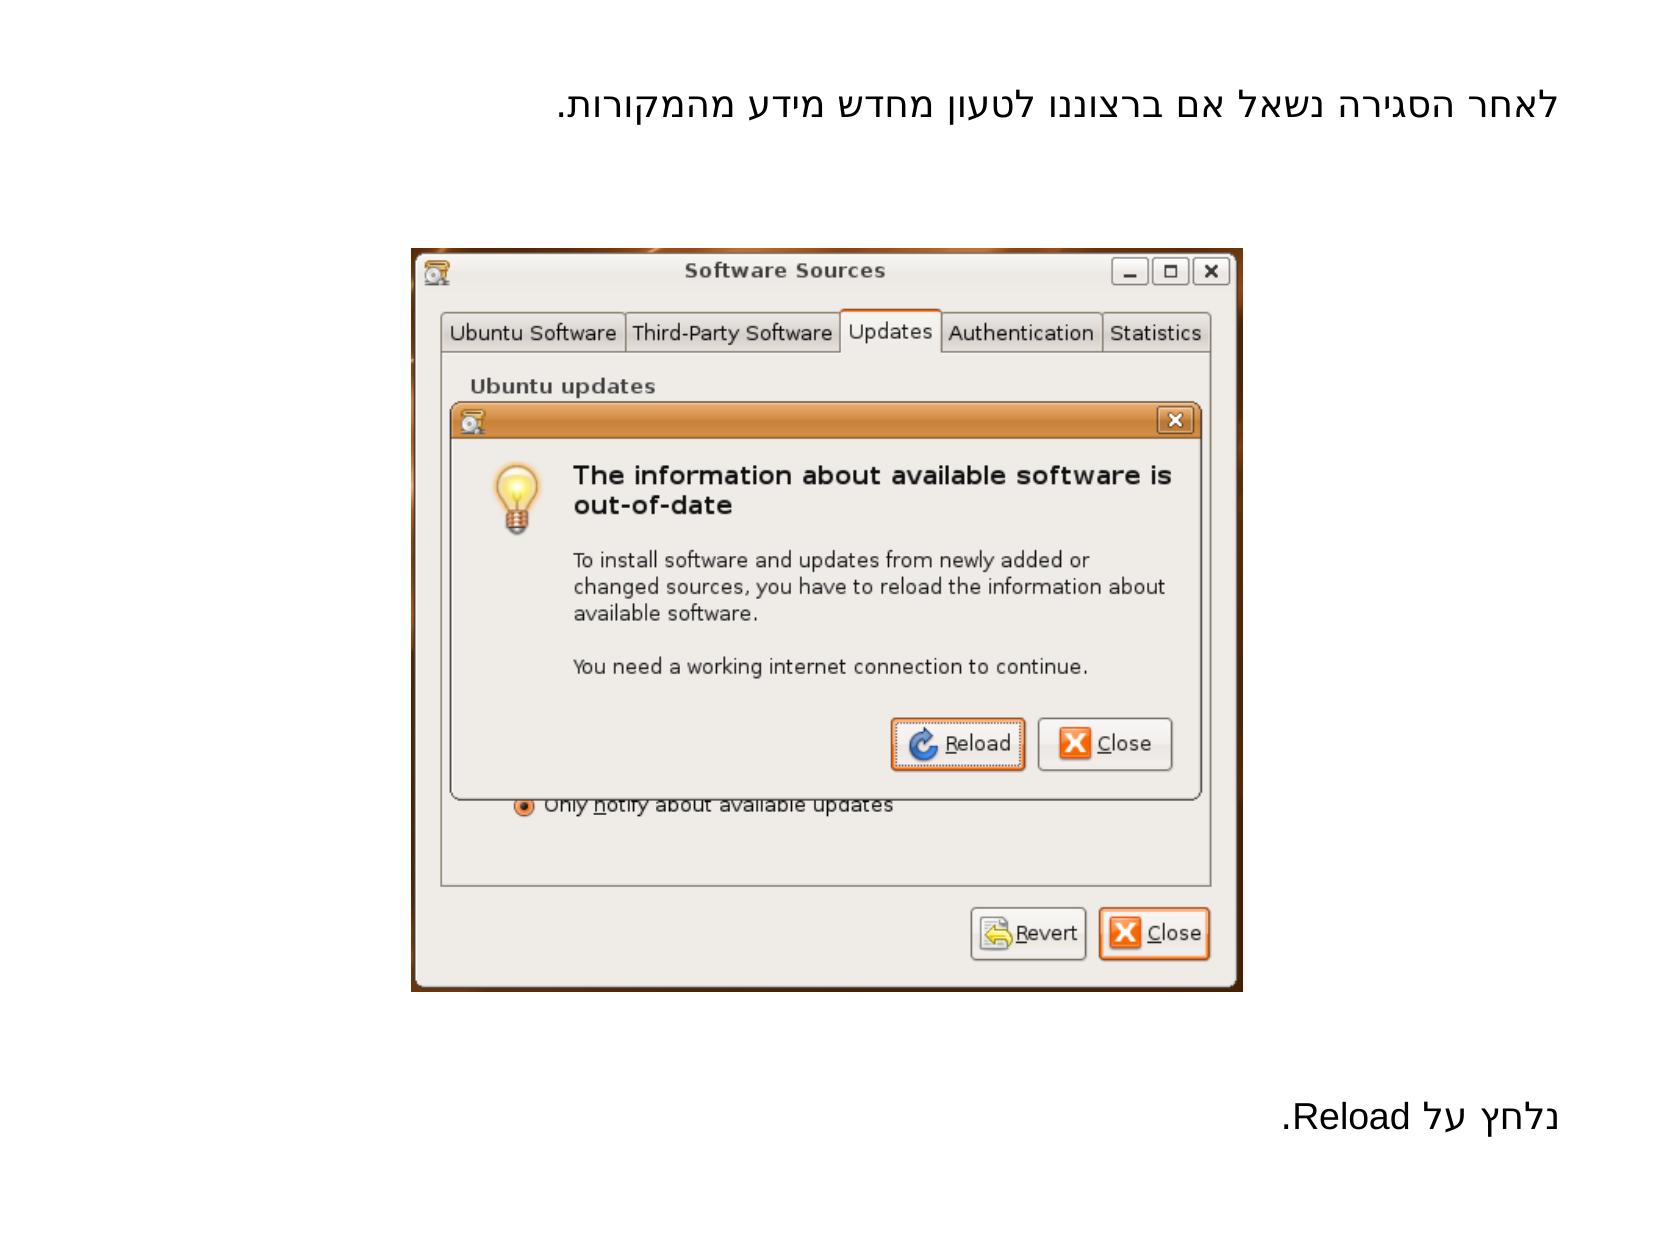

לאחר הסגירה נשאל אם ברצוננו לטעון מחדש מידע מהמקורות.
נלחץ על Reload.